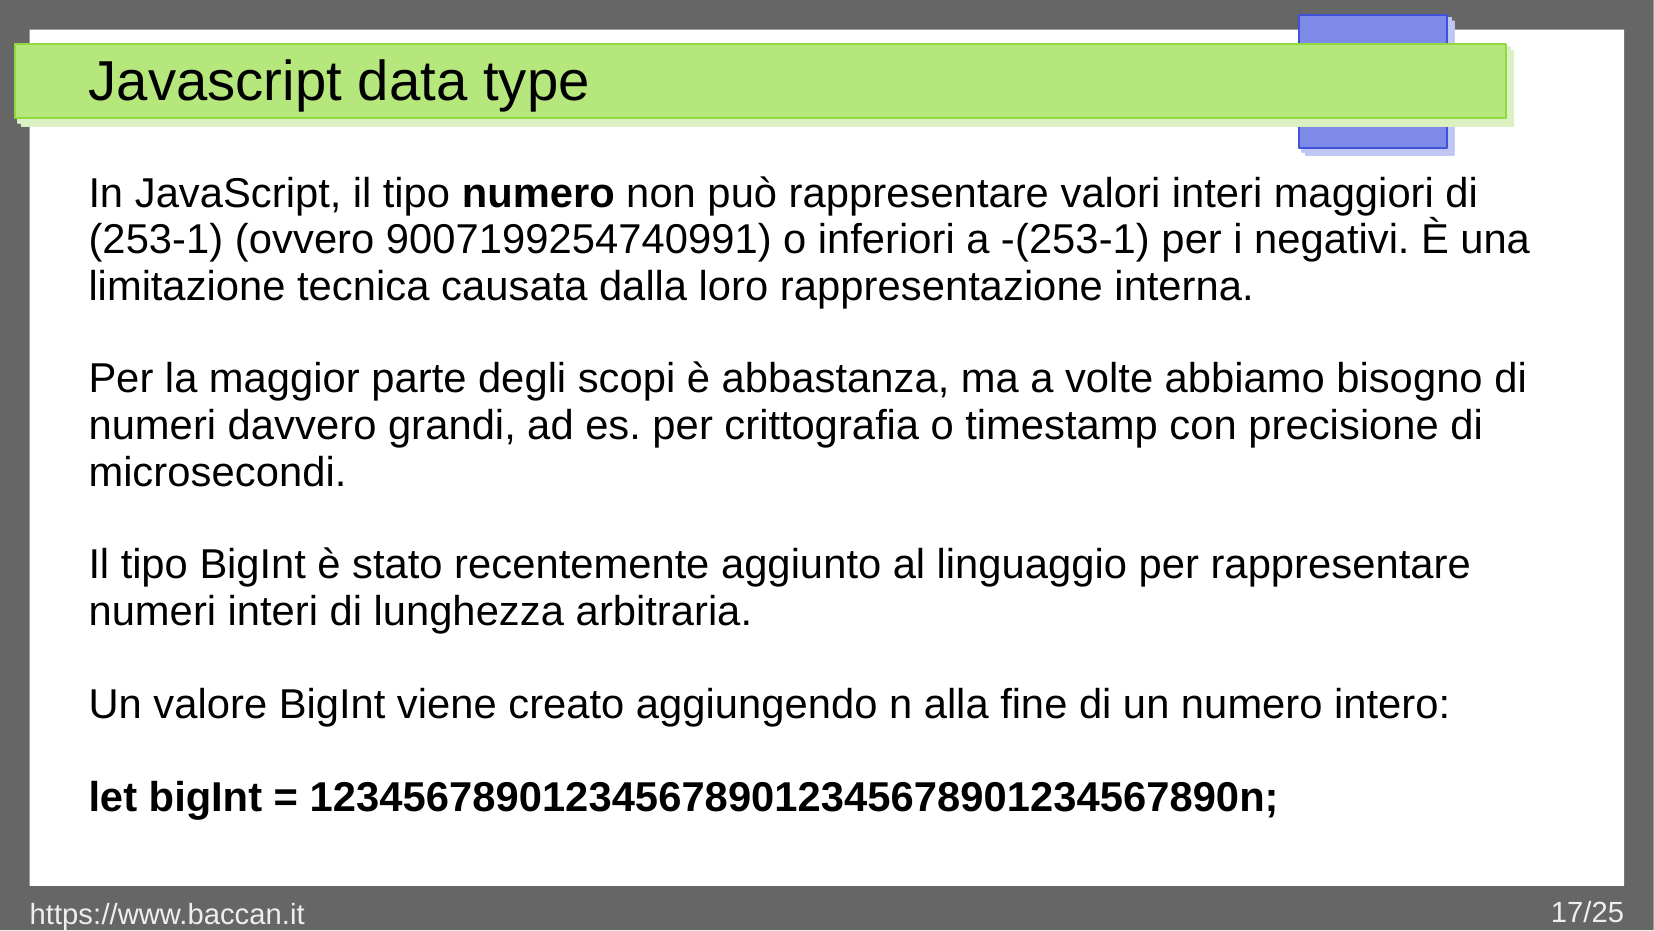

# Javascript data type
In JavaScript, il tipo numero non può rappresentare valori interi maggiori di (253-1) (ovvero 9007199254740991) o inferiori a -(253-1) per i negativi. È una limitazione tecnica causata dalla loro rappresentazione interna.
Per la maggior parte degli scopi è abbastanza, ma a volte abbiamo bisogno di numeri davvero grandi, ad es. per crittografia o timestamp con precisione di microsecondi.
Il tipo BigInt è stato recentemente aggiunto al linguaggio per rappresentare numeri interi di lunghezza arbitraria.
Un valore BigInt viene creato aggiungendo n alla fine di un numero intero:
let bigInt = 1234567890123456789012345678901234567890n;
17
https://www.baccan.it